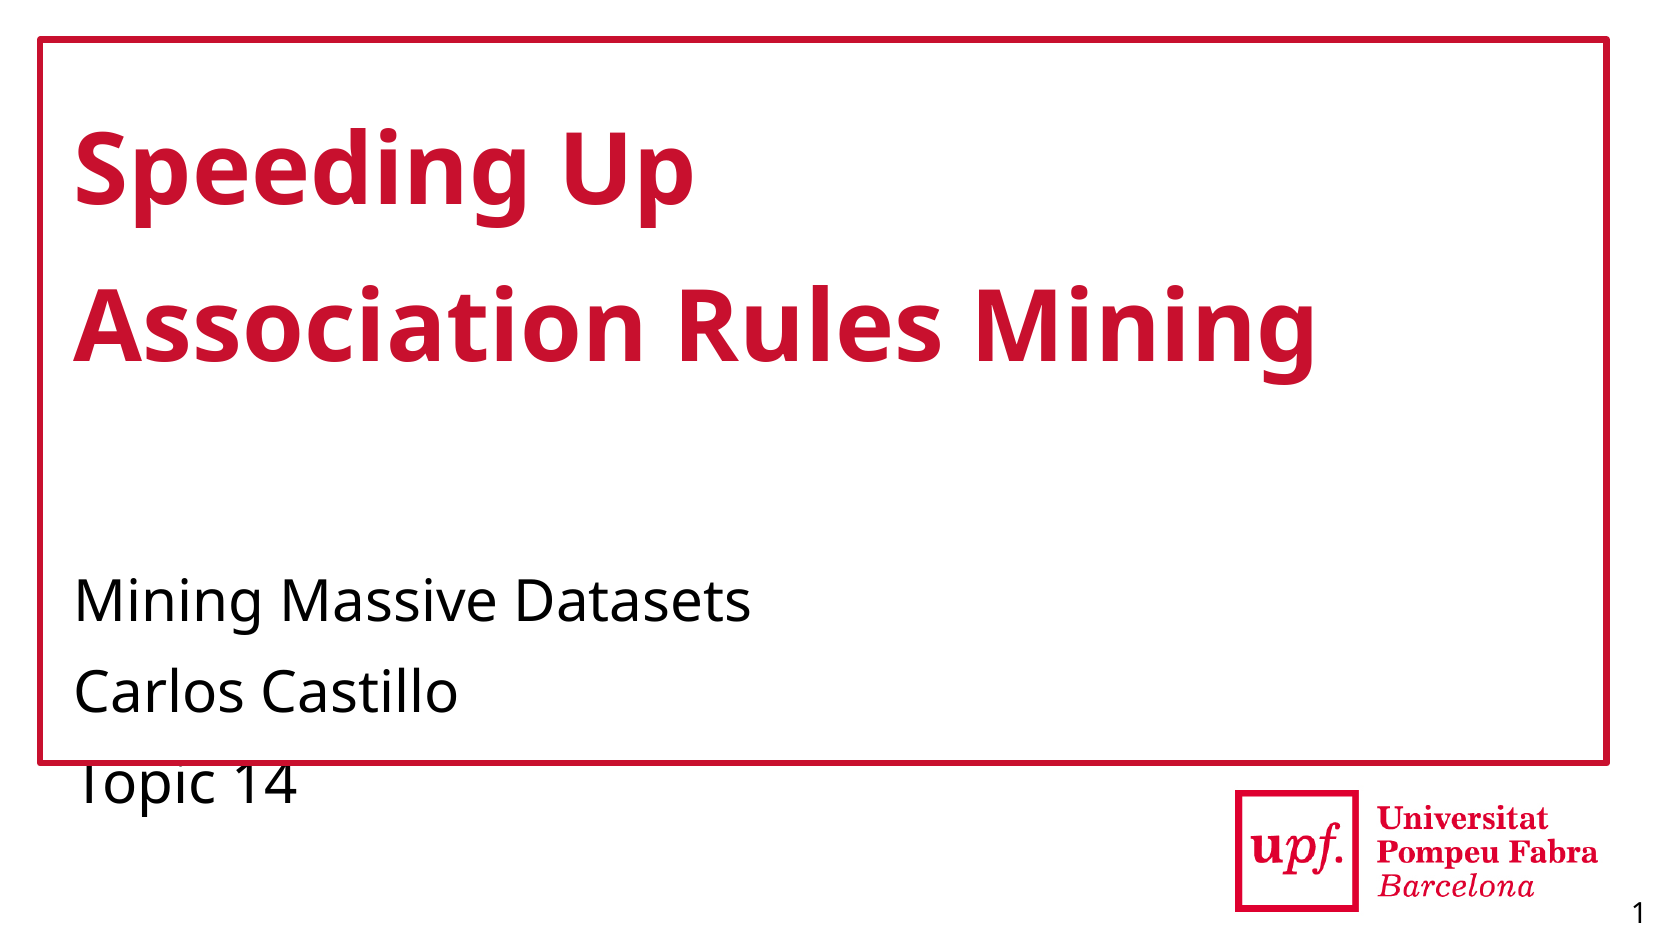

Speeding Up
Association Rules Mining
Mining Massive Datasets
Carlos Castillo
Topic 14
1